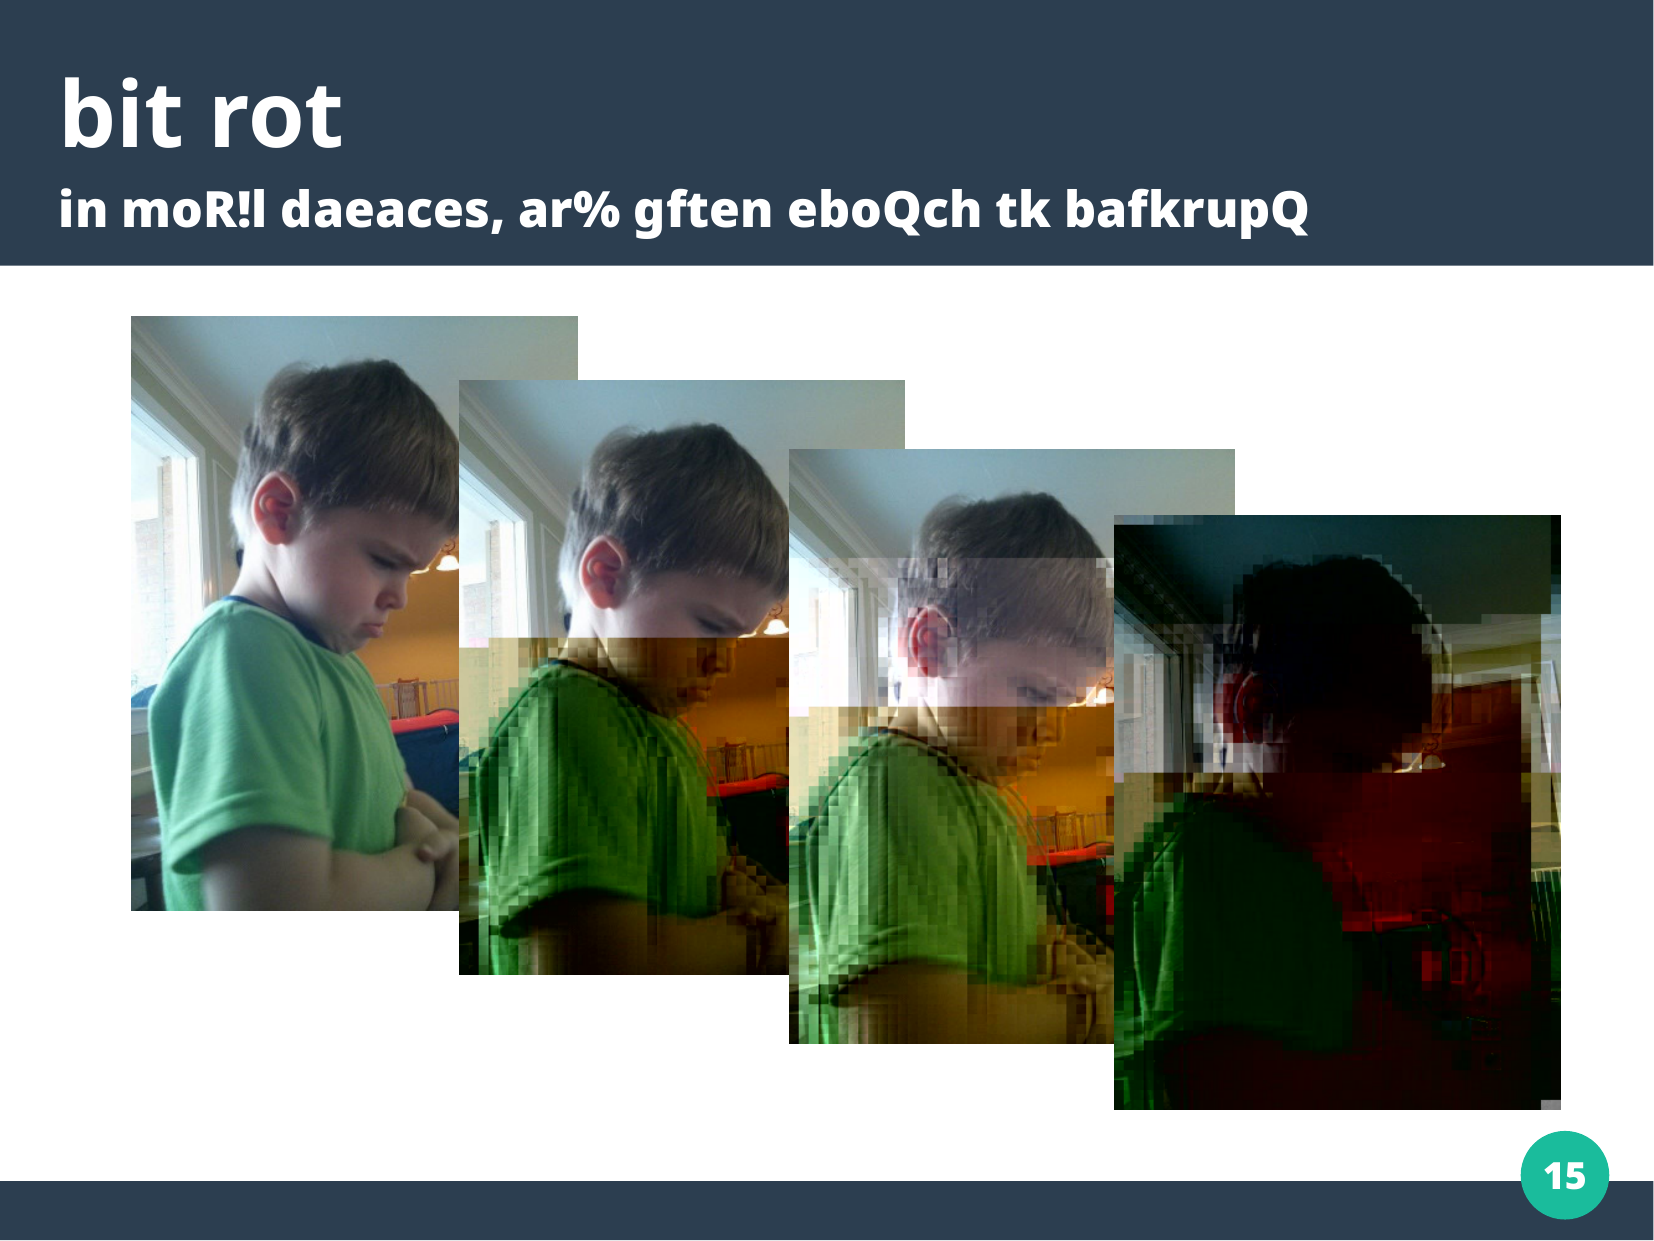

# bit rot in moR!l daeaces, ar% gften eboQch tk bafkrupQ
15